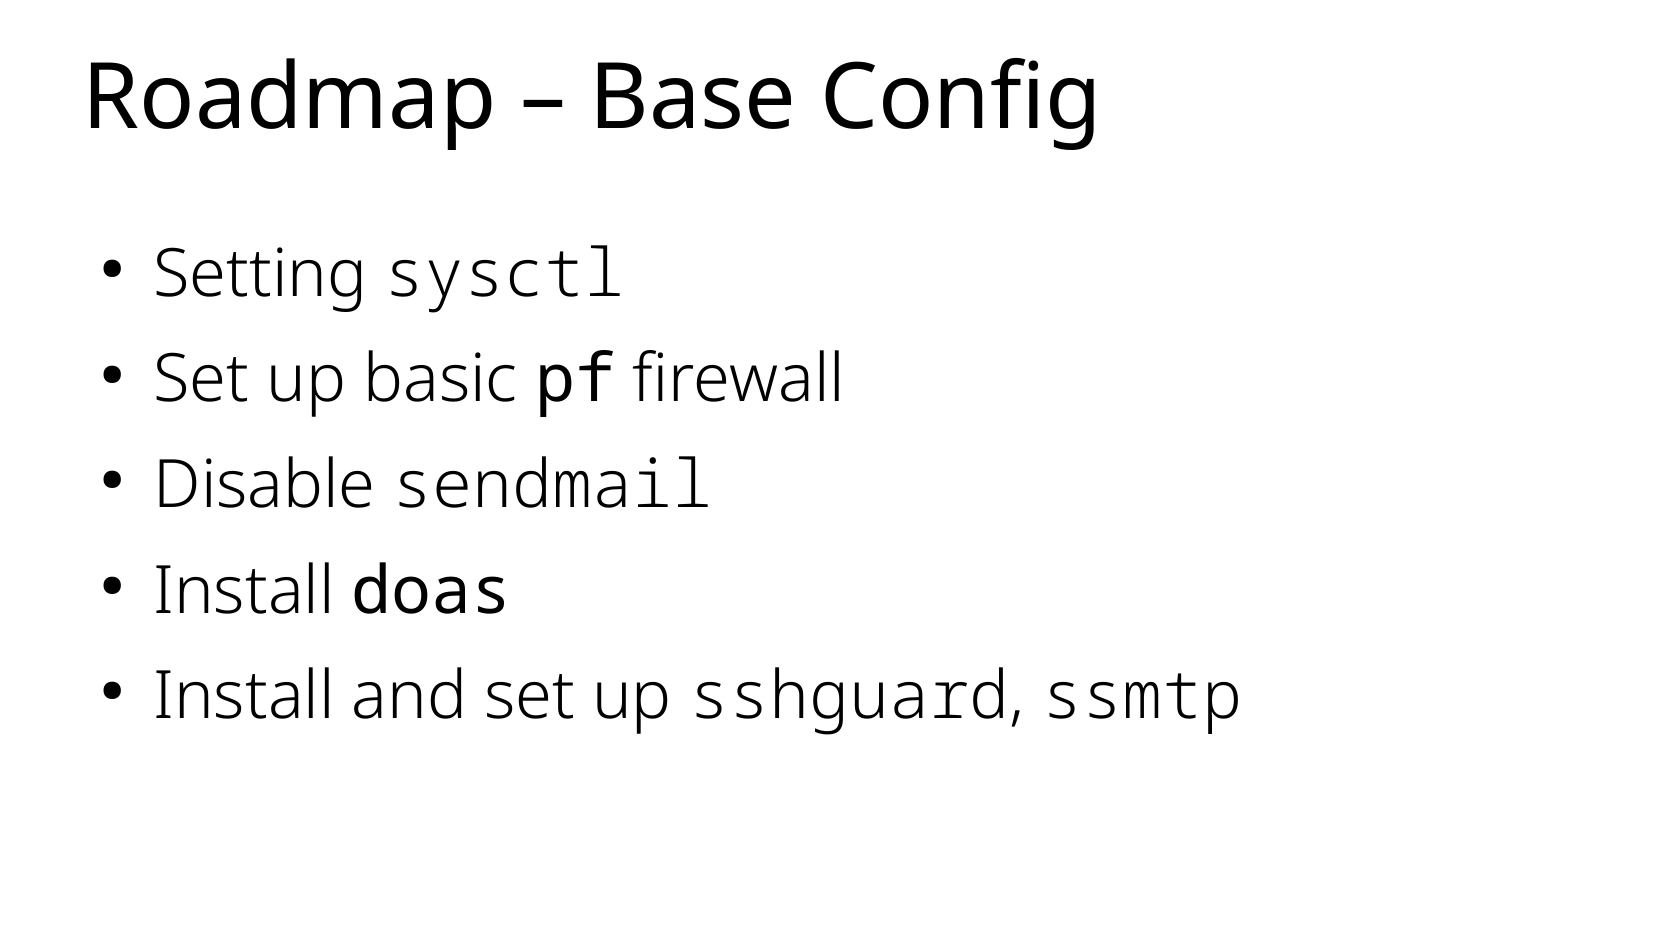

# Roadmap – Base Config
Setting sysctl
Set up basic pf firewall
Disable sendmail
Install doas
Install and set up sshguard, ssmtp